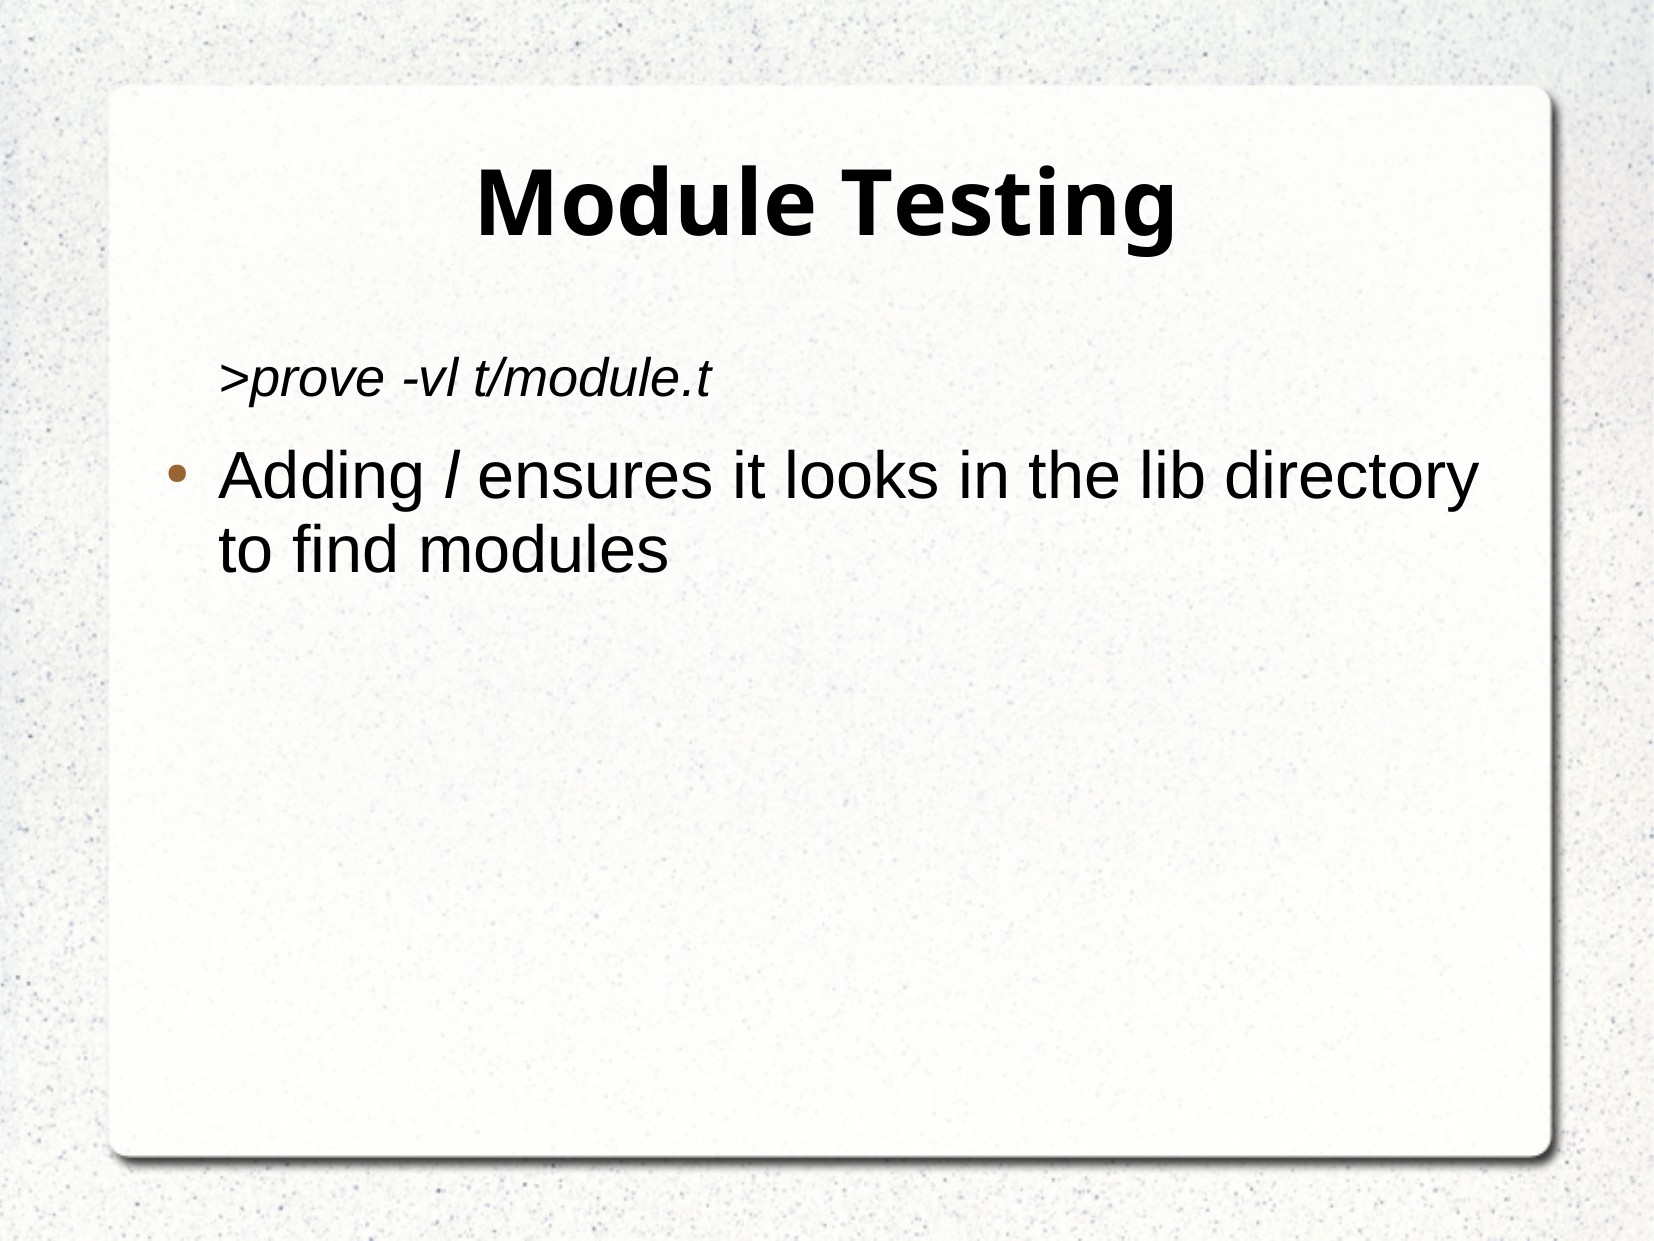

# Module Testing
>prove -vl t/module.t
Adding l ensures it looks in the lib directory to find modules